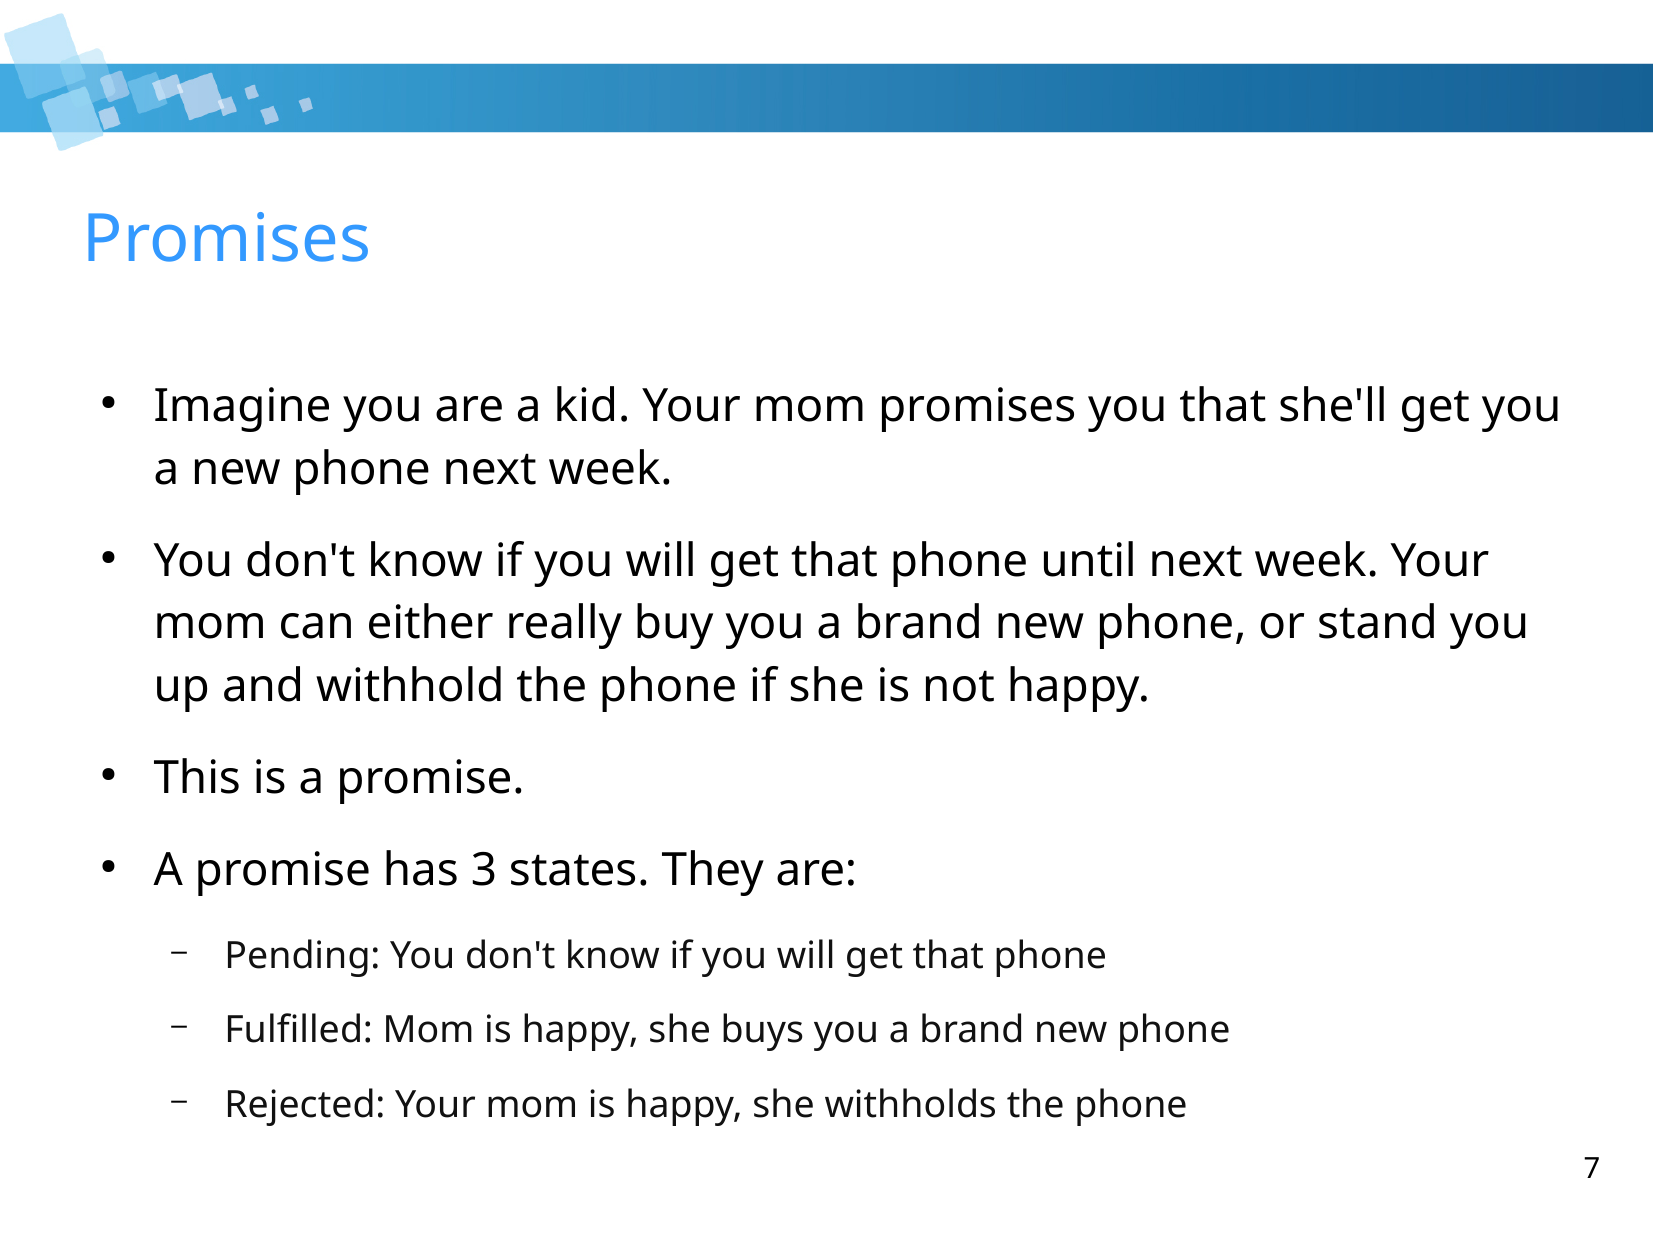

# Promises
Imagine you are a kid. Your mom promises you that she'll get you a new phone next week.
You don't know if you will get that phone until next week. Your mom can either really buy you a brand new phone, or stand you up and withhold the phone if she is not happy.
This is a promise.
A promise has 3 states. They are:
Pending: You don't know if you will get that phone
Fulfilled: Mom is happy, she buys you a brand new phone
Rejected: Your mom is happy, she withholds the phone
7